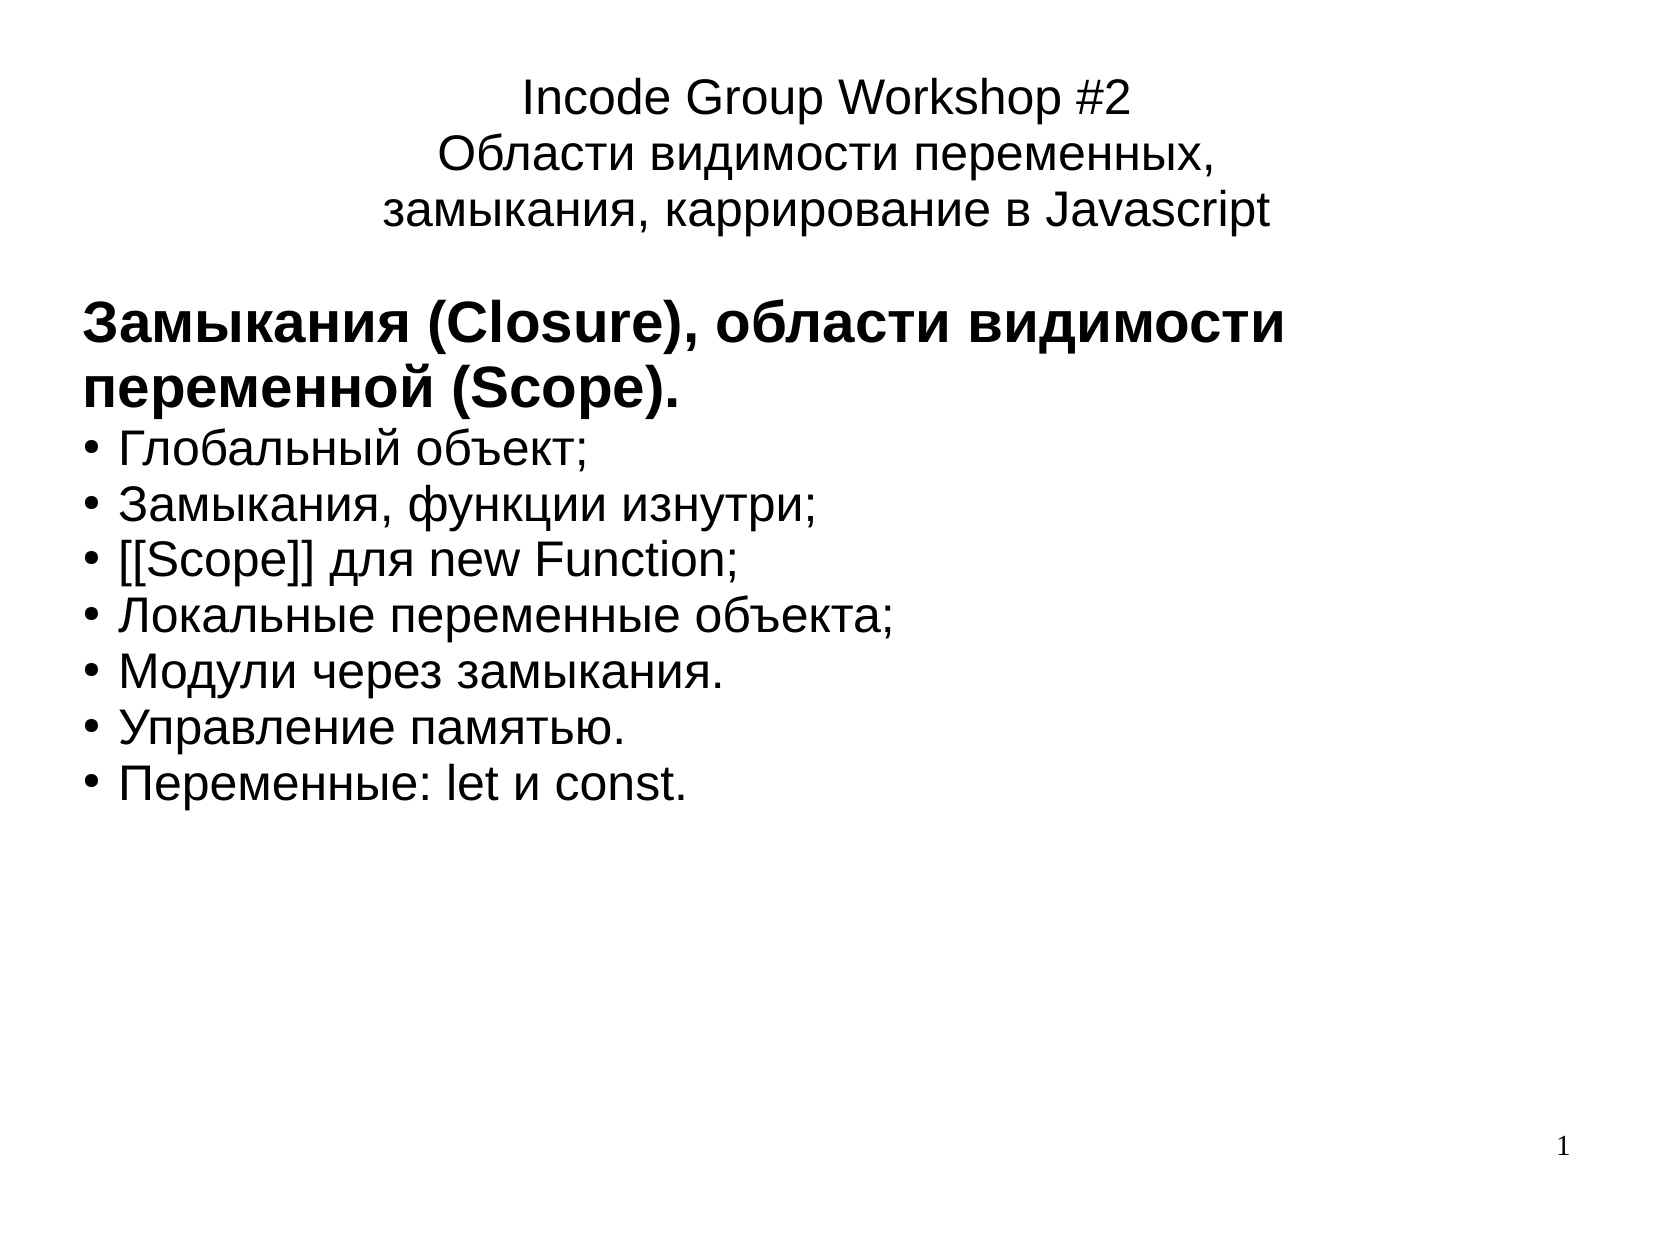

# Incode Group Workshop #2 Области видимости переменных, замыкания, каррирование в Javascript
Замыкания (Closure), области видимости переменной (Scope).
Глобальный объект;
Замыкания, функции изнутри;
[[Scope]] для new Function;
Локальные переменные объекта;
Модули через замыкания.
Управление памятью.
Переменные: let и const.
1